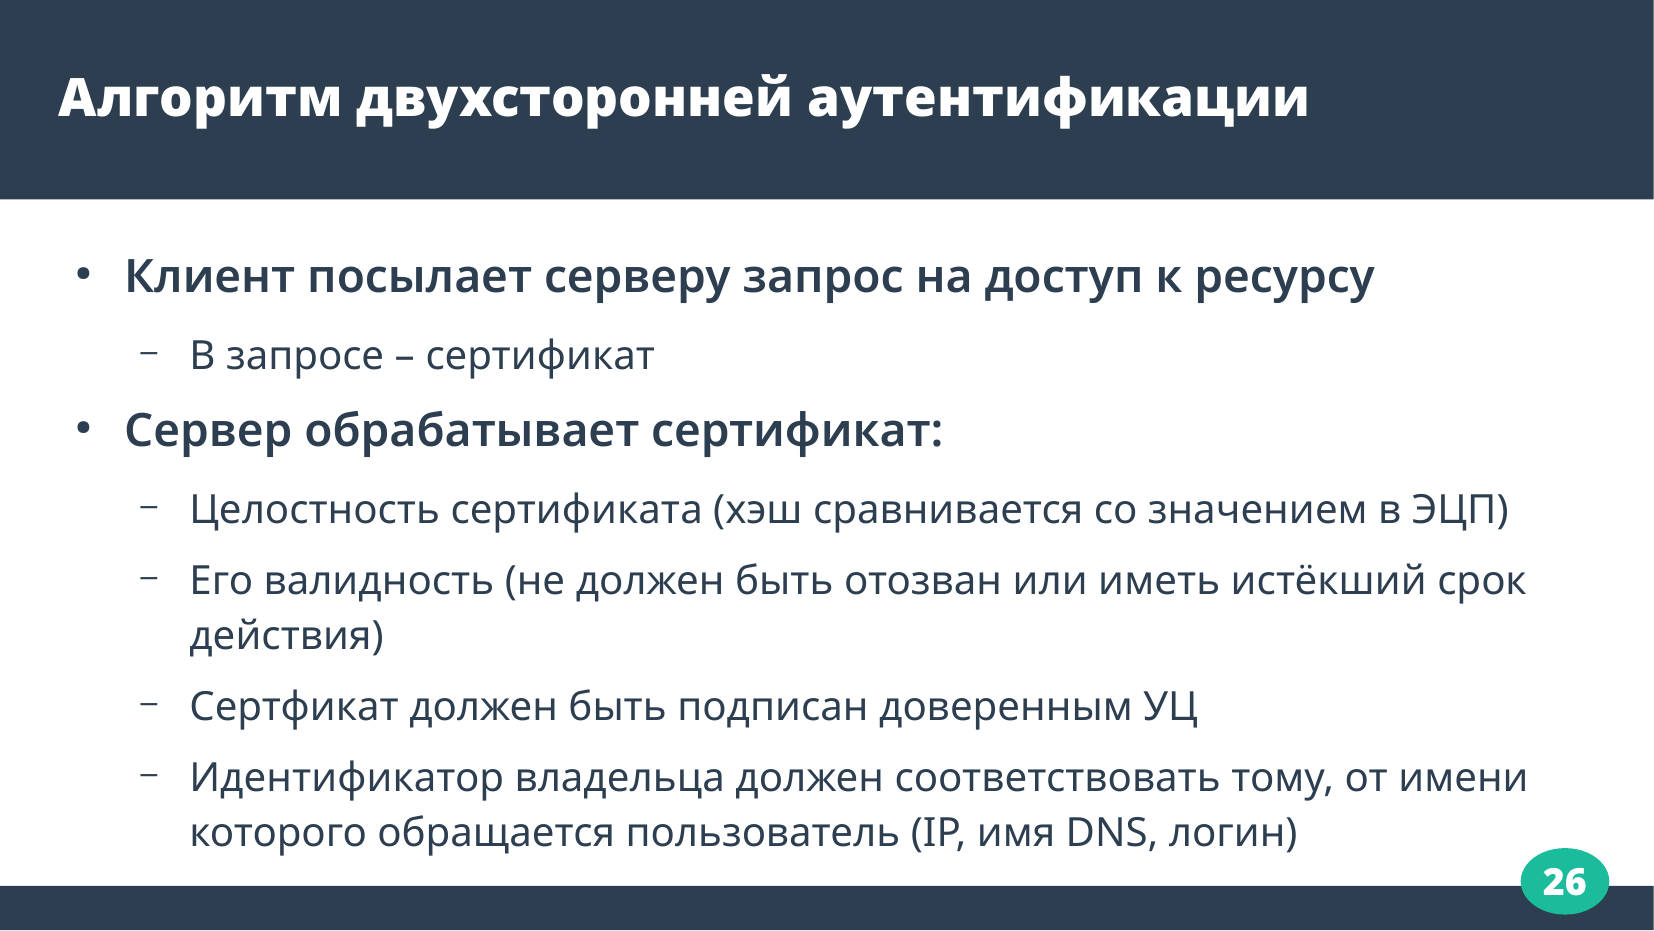

# Алгоритм двухсторонней аутентификации
Клиент посылает серверу запрос на доступ к ресурсу
В запросе – сертификат
Сервер обрабатывает сертификат:
Целостность сертификата (хэш сравнивается со значением в ЭЦП)
Его валидность (не должен быть отозван или иметь истёкший срок действия)
Сертфикат должен быть подписан доверенным УЦ
Идентификатор владельца должен соответствовать тому, от имени которого обращается пользователь (IP, имя DNS, логин)
26